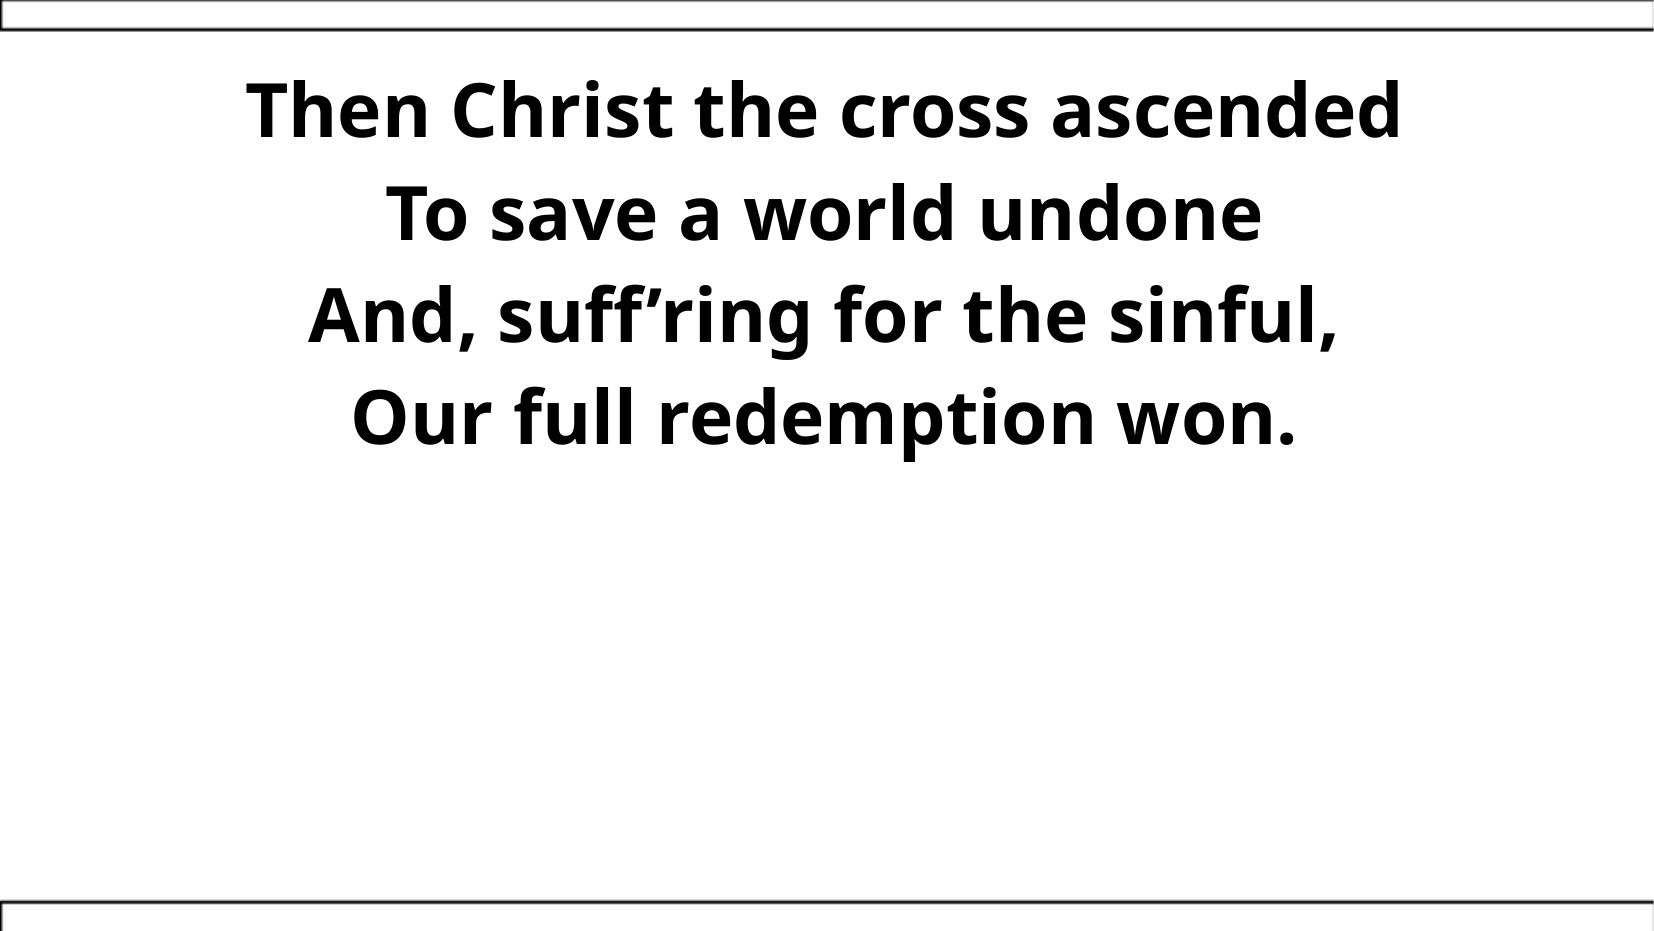

Then Christ the cross ascended
To save a world undone
And, suff’ring for the sinful,
Our full redemption won.